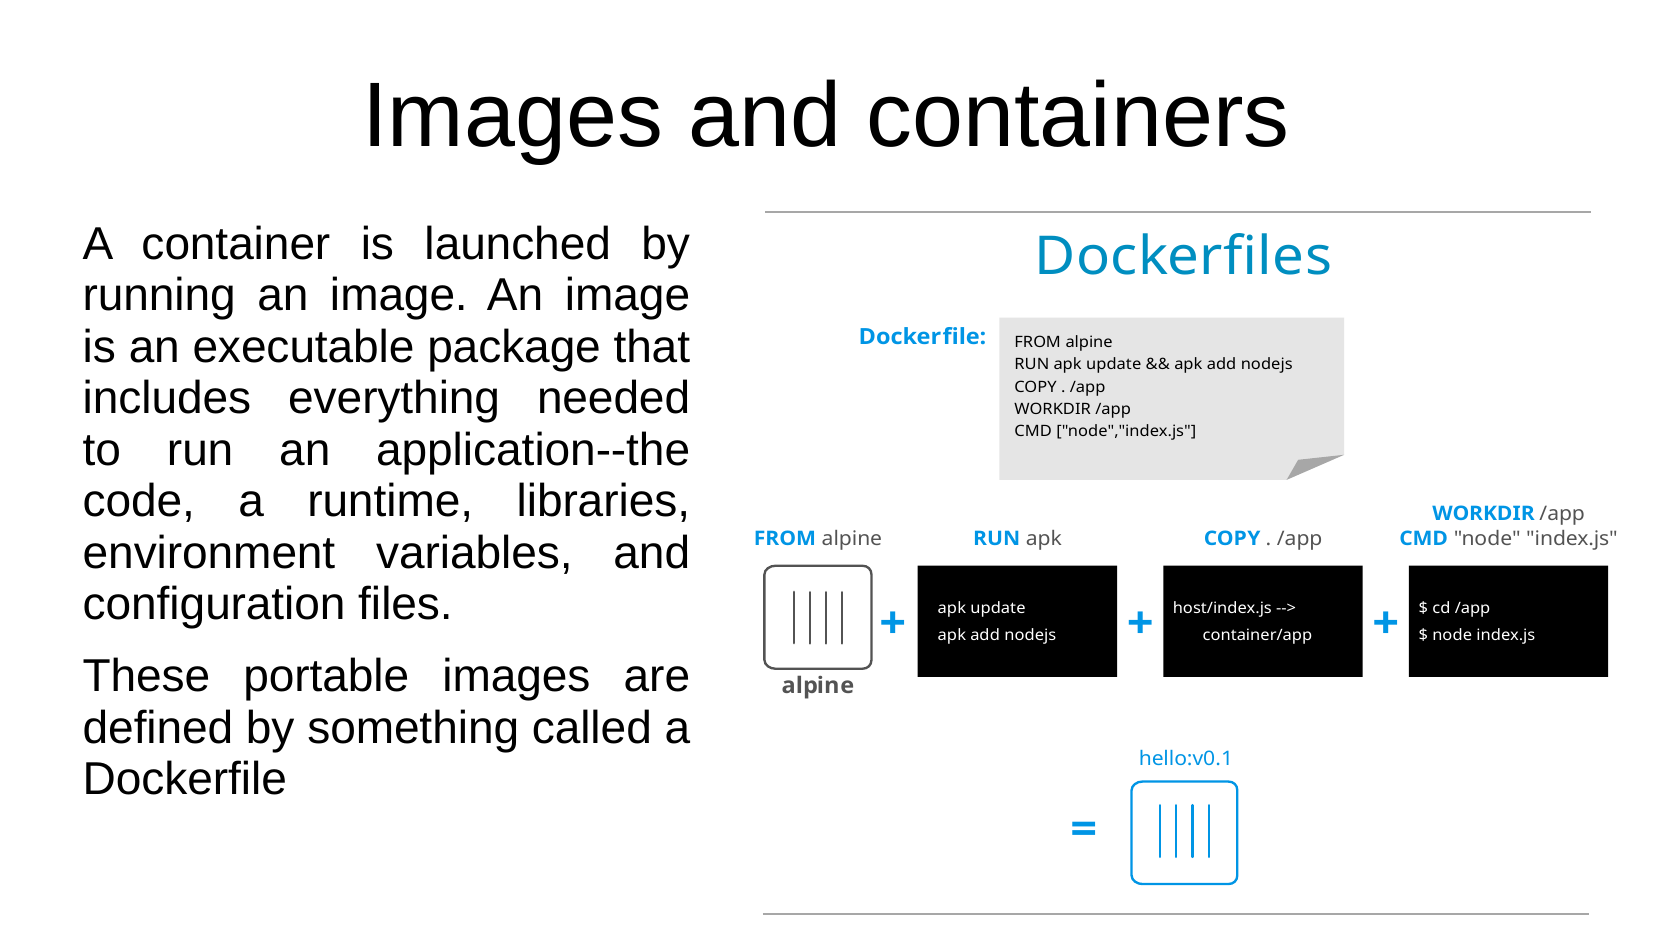

# Images and containers
A container is launched by running an image. An image is an executable package that includes everything needed to run an application--the code, a runtime, libraries, environment variables, and configuration files.
These portable images are defined by something called a Dockerfile